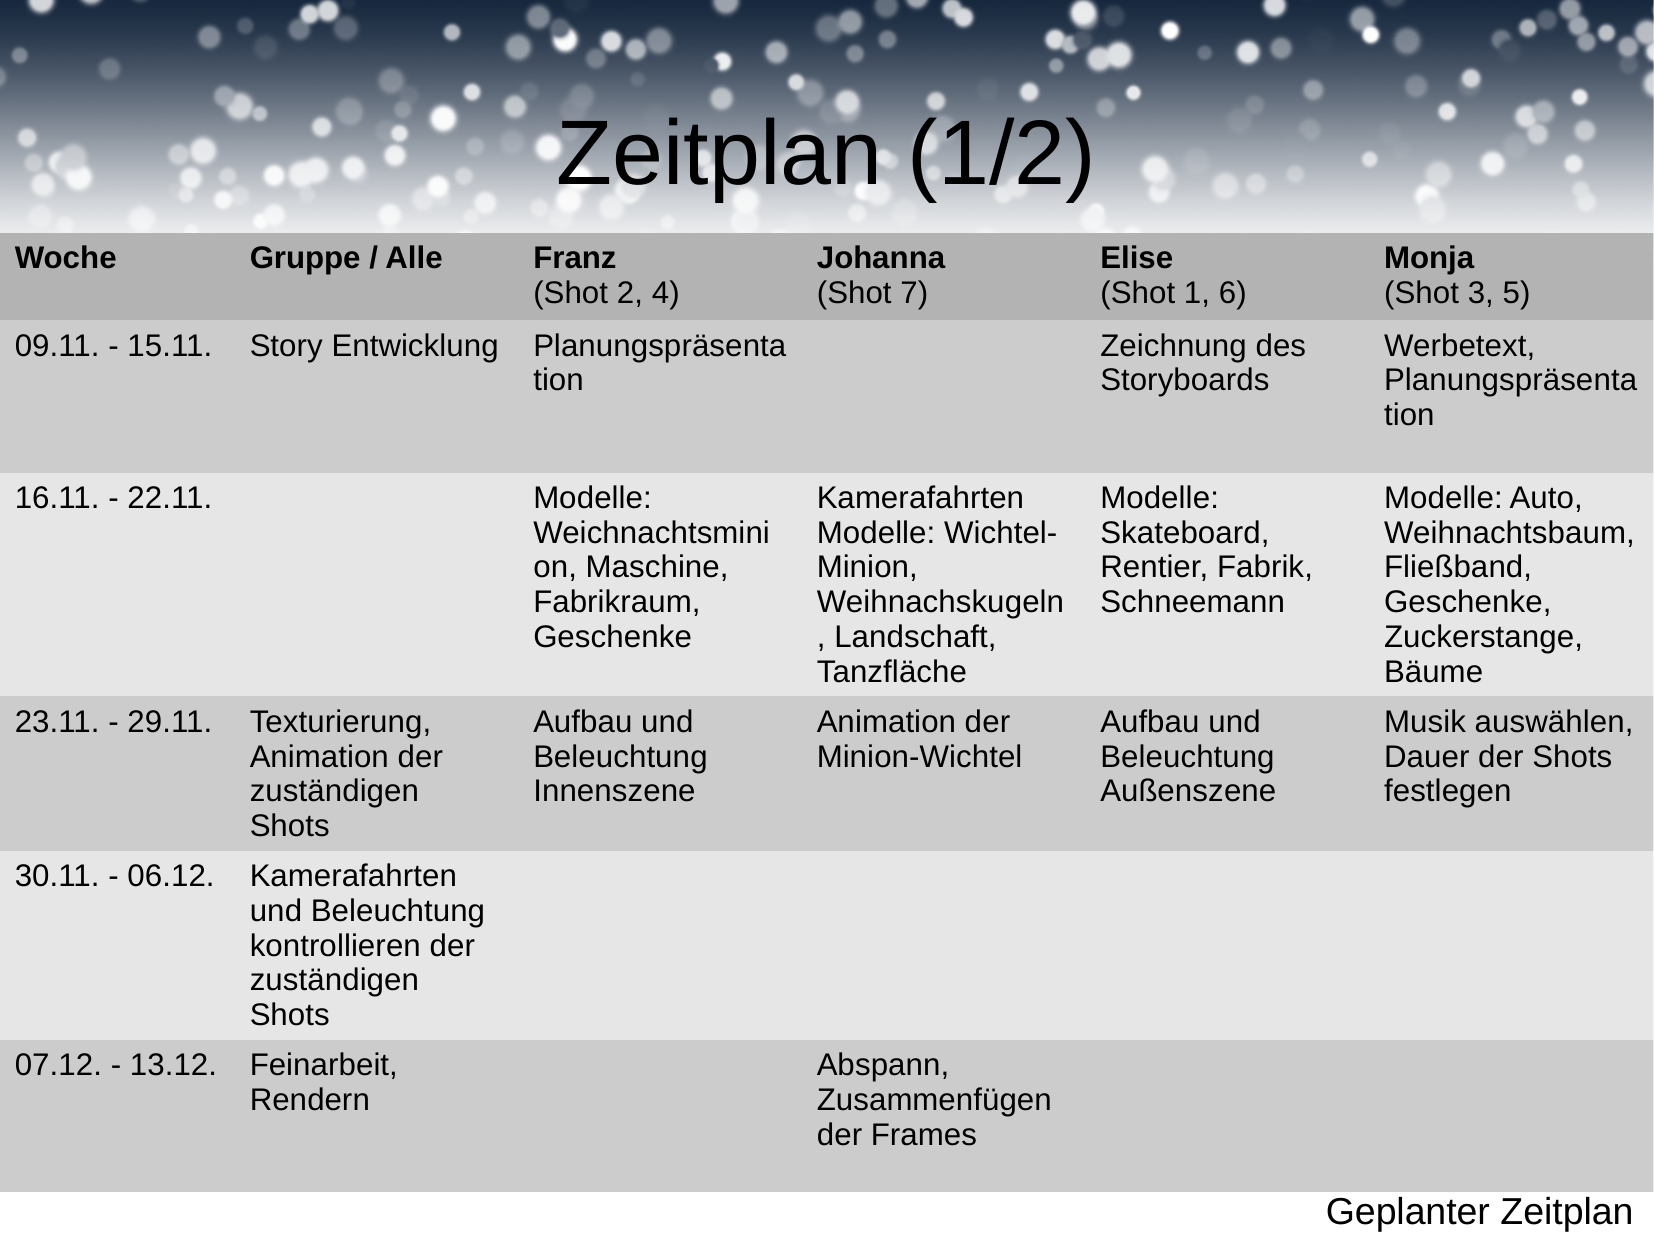

# Zeitplan (1/2)
| Woche | Gruppe / Alle | Franz (Shot 2, 4) | Johanna (Shot 7) | Elise (Shot 1, 6) | Monja (Shot 3, 5) |
| --- | --- | --- | --- | --- | --- |
| 09.11. - 15.11. | Story Entwicklung | Planungspräsentation | | Zeichnung des Storyboards | Werbetext, Planungspräsentation |
| 16.11. - 22.11. | | Modelle: Weichnachtsminion, Maschine, Fabrikraum, Geschenke | Kamerafahrten Modelle: Wichtel-Minion, Weihnachskugeln, Landschaft, Tanzfläche | Modelle: Skateboard, Rentier, Fabrik, Schneemann | Modelle: Auto, Weihnachtsbaum, Fließband, Geschenke, Zuckerstange, Bäume |
| 23.11. - 29.11. | Texturierung, Animation der zuständigen Shots | Aufbau und Beleuchtung Innenszene | Animation der Minion-Wichtel | Aufbau und Beleuchtung Außenszene | Musik auswählen, Dauer der Shots festlegen |
| 30.11. - 06.12. | Kamerafahrten und Beleuchtung kontrollieren der zuständigen Shots | | | | |
| 07.12. - 13.12. | Feinarbeit, Rendern | | Abspann, Zusammenfügen der Frames | | |
Geplanter Zeitplan